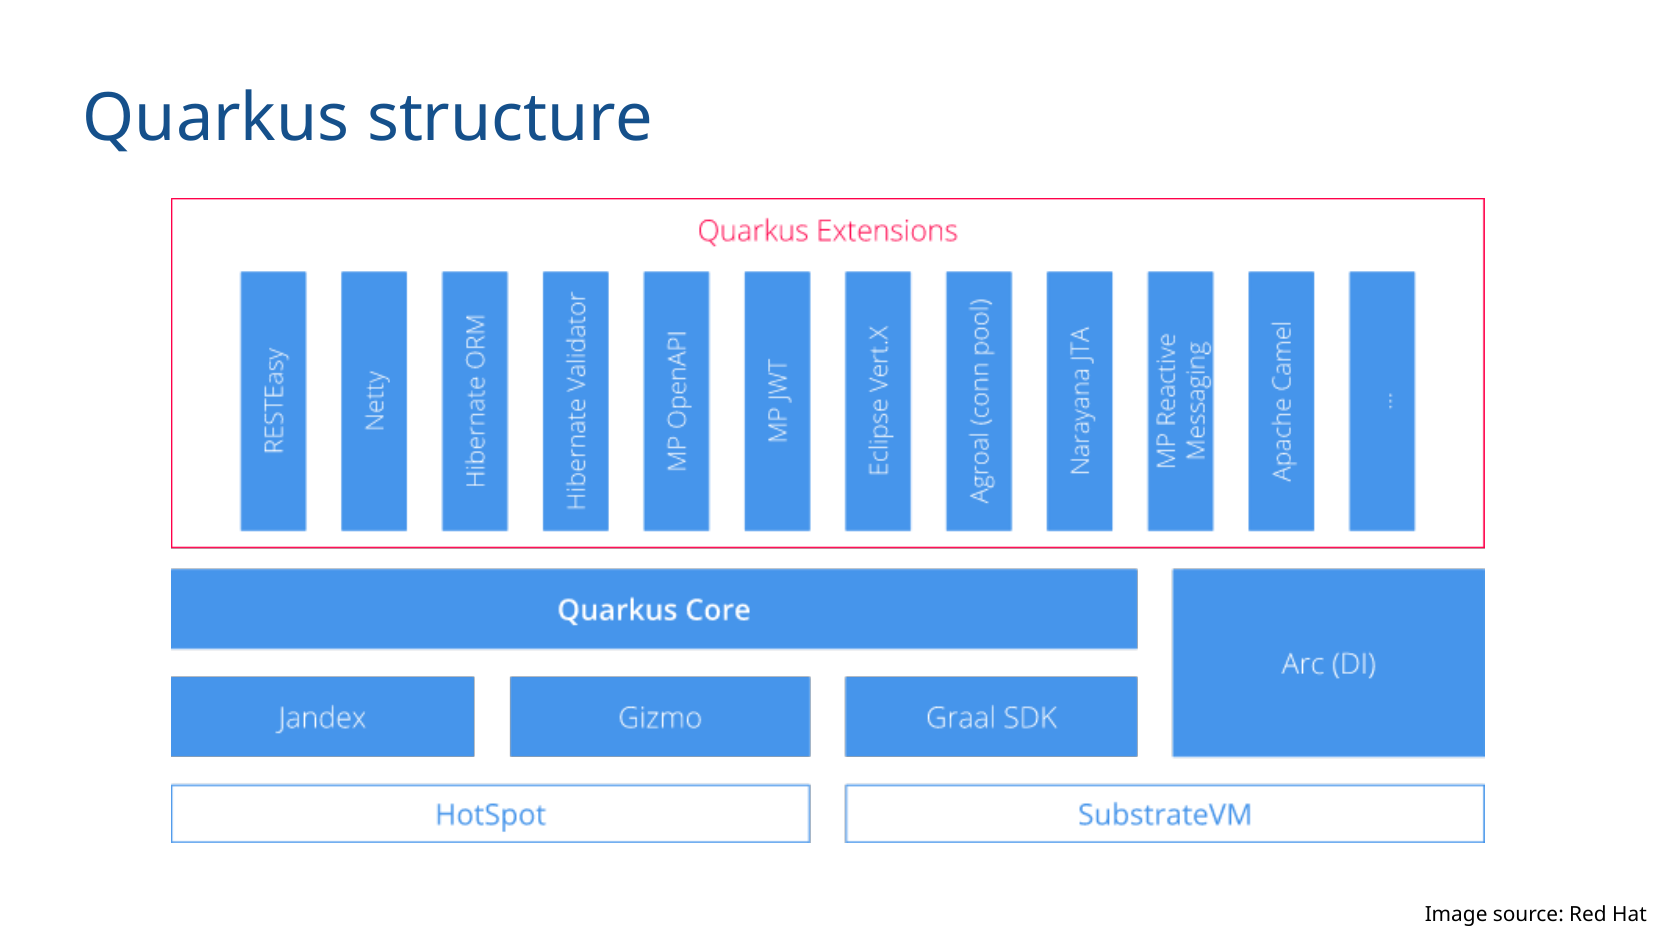

# Quarkus structure
Image source: Red Hat